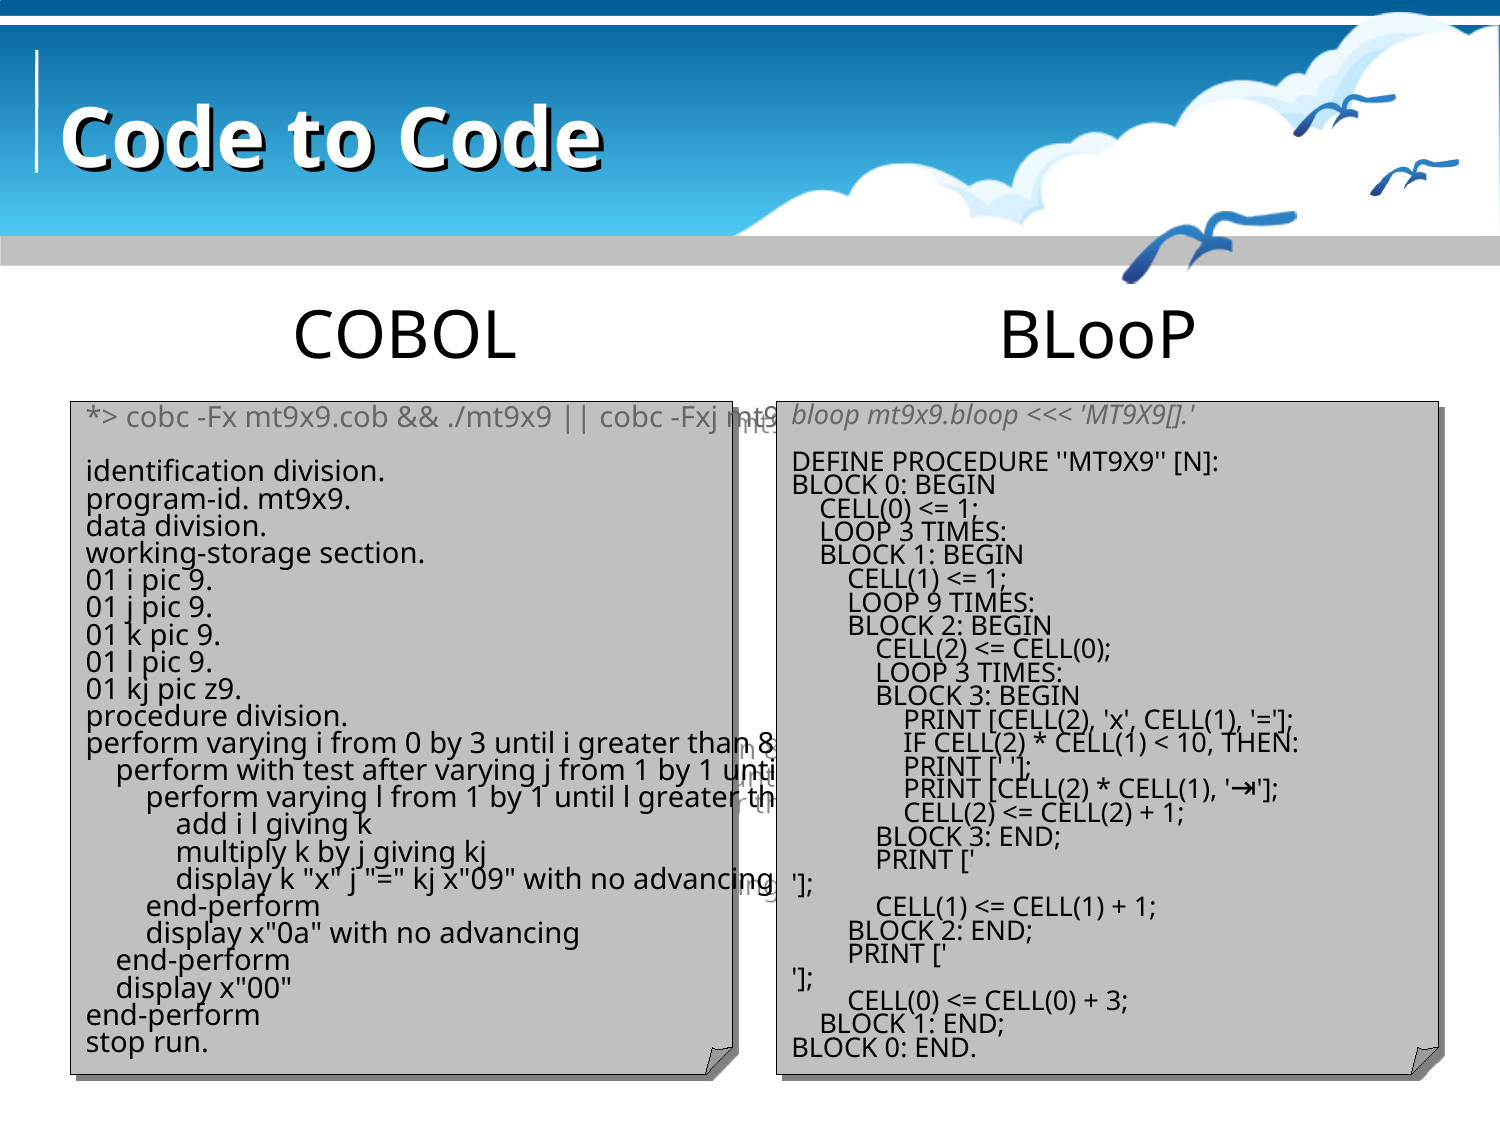

# Code to Code
BLooP
COBOL
*> cobc -Fx mt9x9.cob && ./mt9x9 || cobc -Fxj mt9x9.cob
identification division.
program-id. mt9x9.
data division.
working-storage section.
01 i pic 9.
01 j pic 9.
01 k pic 9.
01 l pic 9.
01 kj pic z9.
procedure division.
perform varying i from 0 by 3 until i greater than 8
 perform with test after varying j from 1 by 1 until j equal 9
 perform varying l from 1 by 1 until l greater than 3
 add i l giving k
 multiply k by j giving kj
 display k "x" j "=" kj x"09" with no advancing
 end-perform
 display x"0a" with no advancing
 end-perform
 display x"00"
end-perform
stop run.
bloop mt9x9.bloop <<< 'MT9X9[].'
DEFINE PROCEDURE ''MT9X9'' [N]:
BLOCK 0: BEGIN
 CELL(0) <= 1;
 LOOP 3 TIMES:
 BLOCK 1: BEGIN
 CELL(1) <= 1;
 LOOP 9 TIMES:
 BLOCK 2: BEGIN
 CELL(2) <= CELL(0);
 LOOP 3 TIMES:
 BLOCK 3: BEGIN
 PRINT [CELL(2), 'x', CELL(1), '='];
 IF CELL(2) * CELL(1) < 10, THEN:
 PRINT [' '];
 PRINT [CELL(2) * CELL(1), '⇥'];
 CELL(2) <= CELL(2) + 1;
 BLOCK 3: END;
 PRINT ['
'];
 CELL(1) <= CELL(1) + 1;
 BLOCK 2: END;
 PRINT ['
'];
 CELL(0) <= CELL(0) + 3;
 BLOCK 1: END;
BLOCK 0: END.